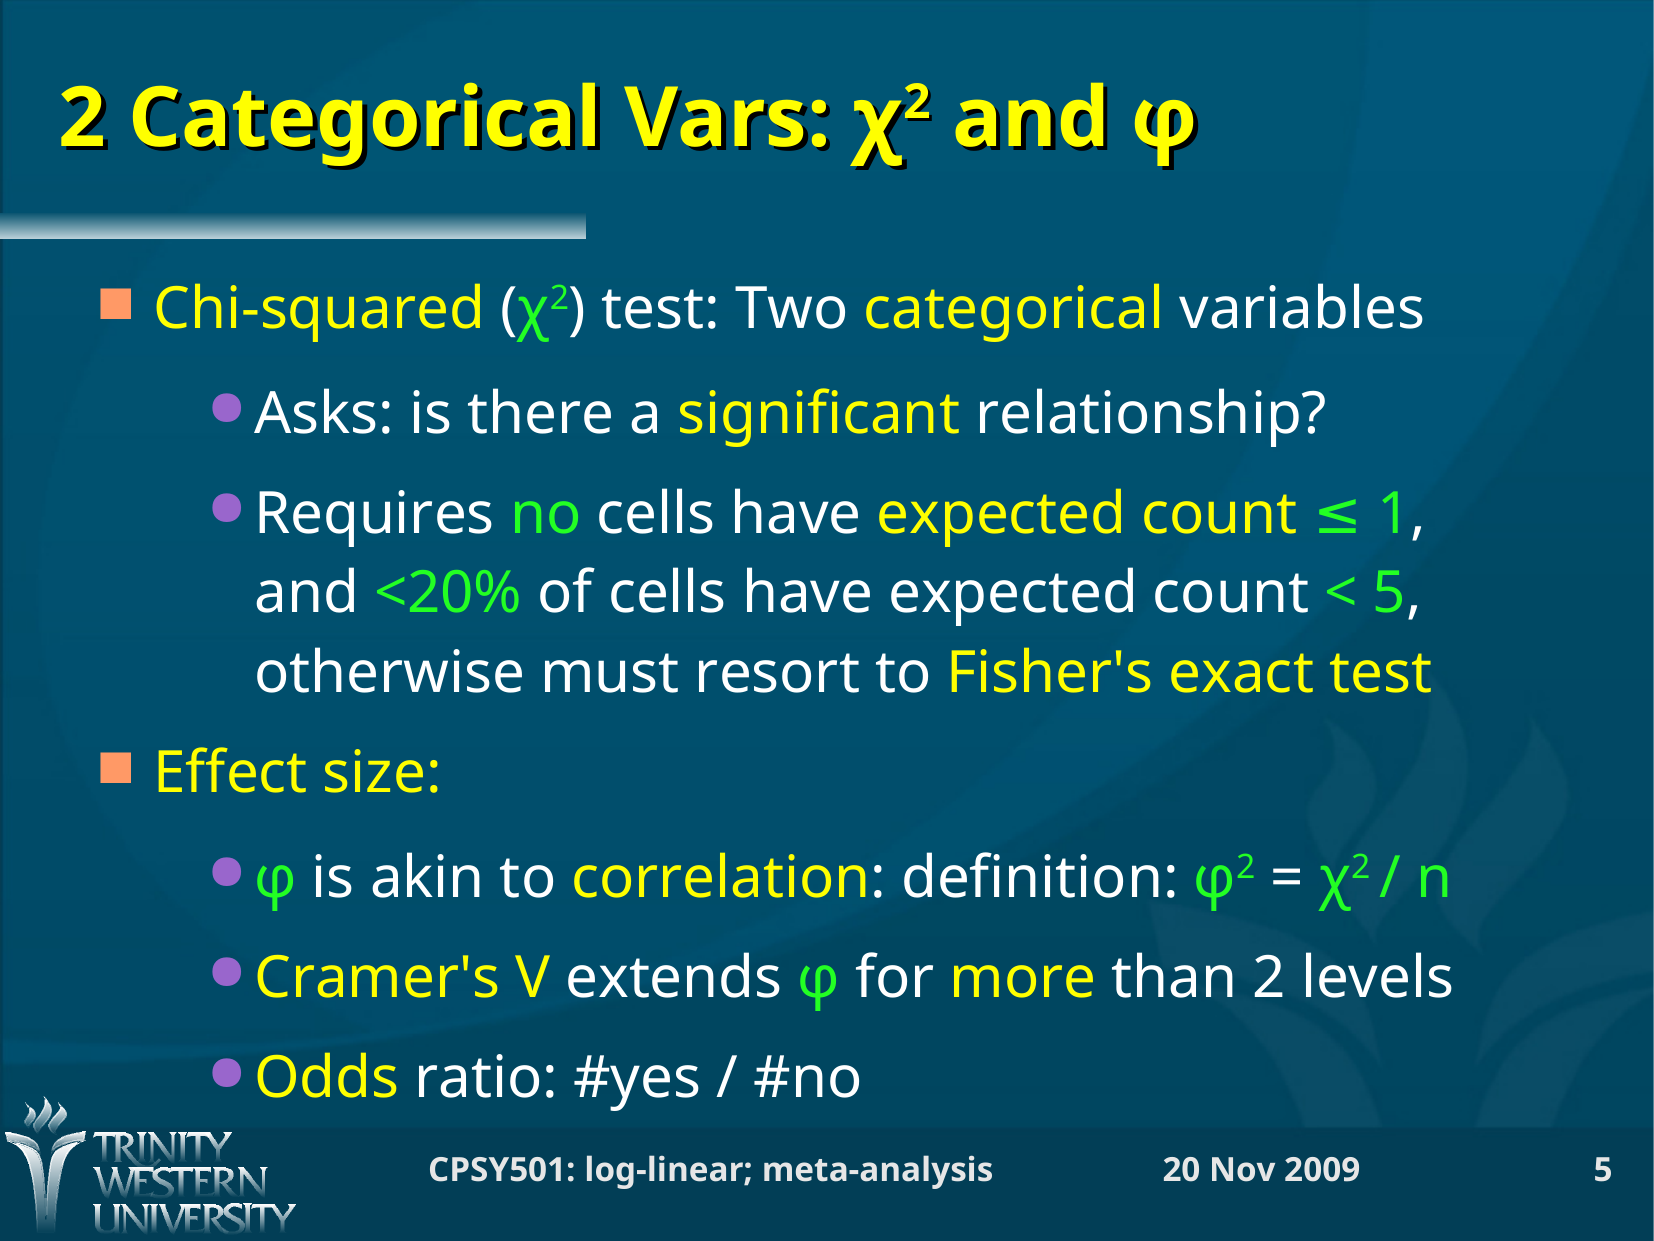

# 2 Categorical Vars: χ2 and φ
Chi-squared (χ2) test: Two categorical variables
Asks: is there a significant relationship?
Requires no cells have expected count ≤ 1,
and <20% of cells have expected count < 5,
otherwise must resort to Fisher's exact test
Effect size:
φ is akin to correlation: definition: φ2 = χ2 / n
Cramer's V extends φ for more than 2 levels
Odds ratio: #yes / #no
CPSY501: log-linear; meta-analysis
20 Nov 2009
5